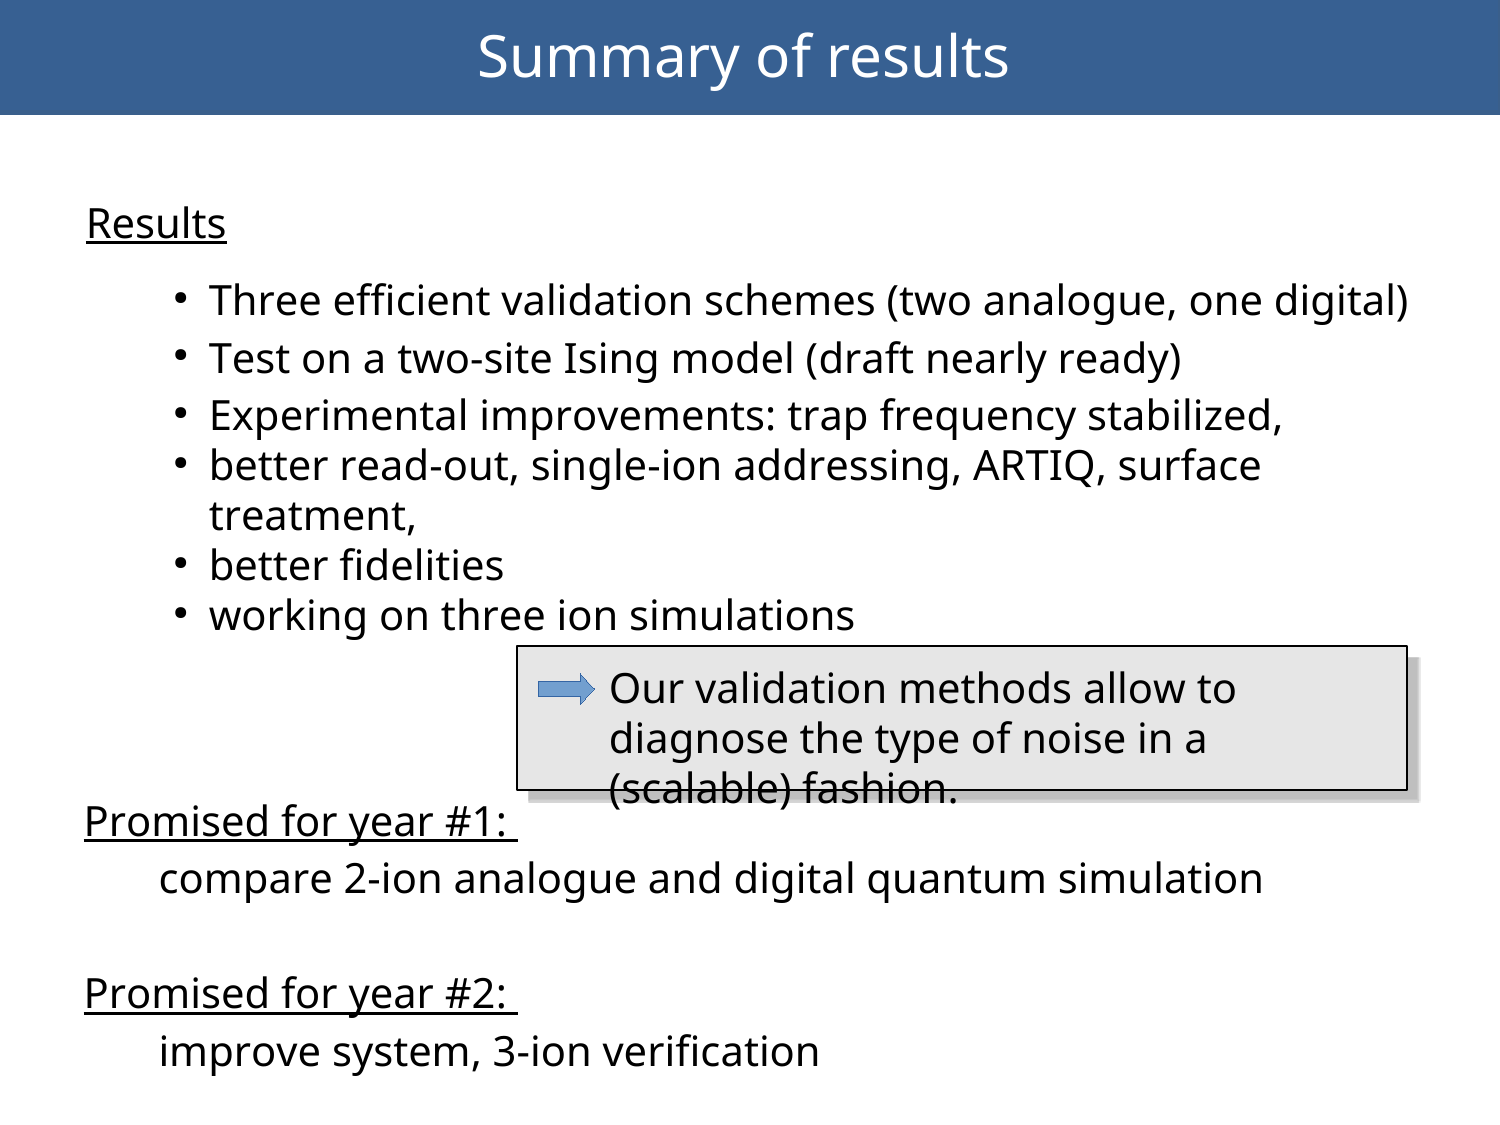

Summary of results
Results
Three efficient validation schemes (two analogue, one digital)
Test on a two-site Ising model (draft nearly ready)
Experimental improvements: trap frequency stabilized,
better read-out, single-ion addressing, ARTIQ, surface treatment,
better fidelities
working on three ion simulations
Our validation methods allow to diagnose the type of noise in a (scalable) fashion.
Promised for year #1:
	compare 2-ion analogue and digital quantum simulation
Promised for year #2:
	improve system, 3-ion verification